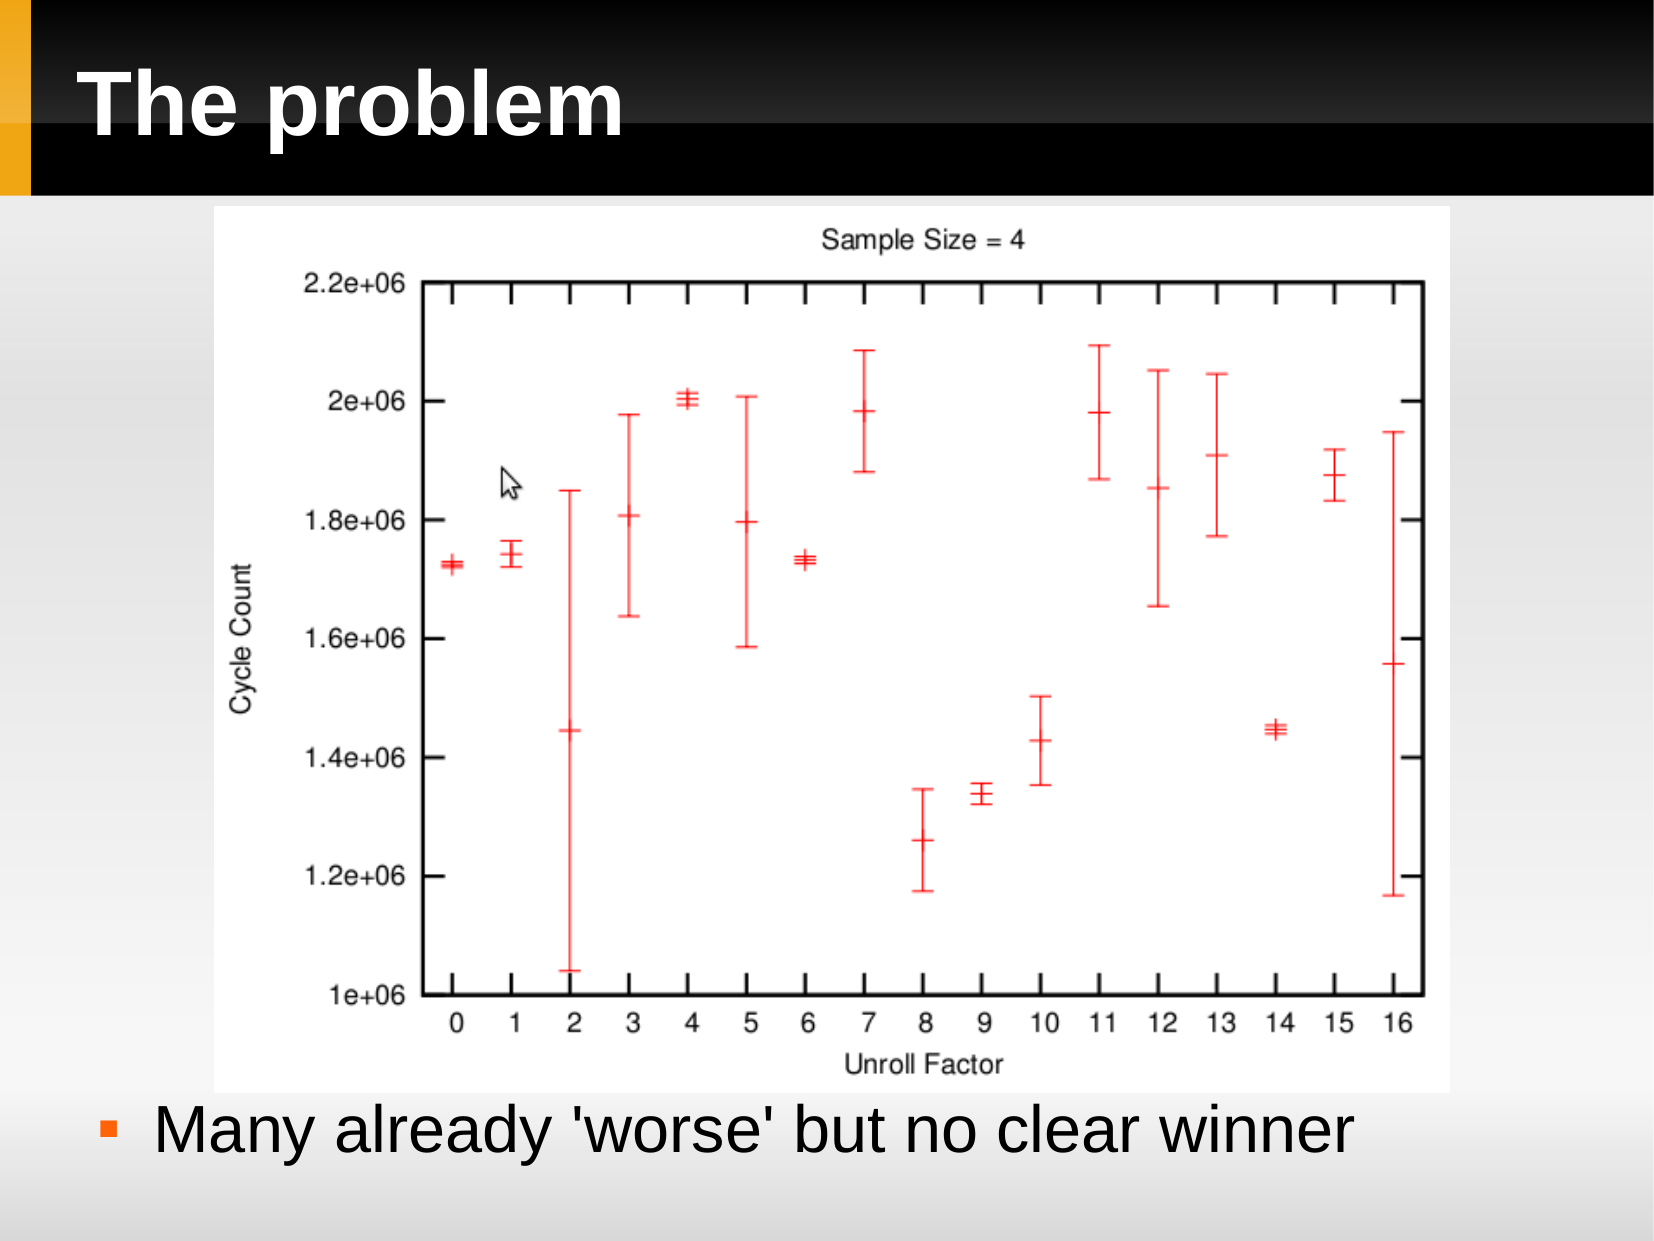

# The problem
Many already 'worse' but no clear winner